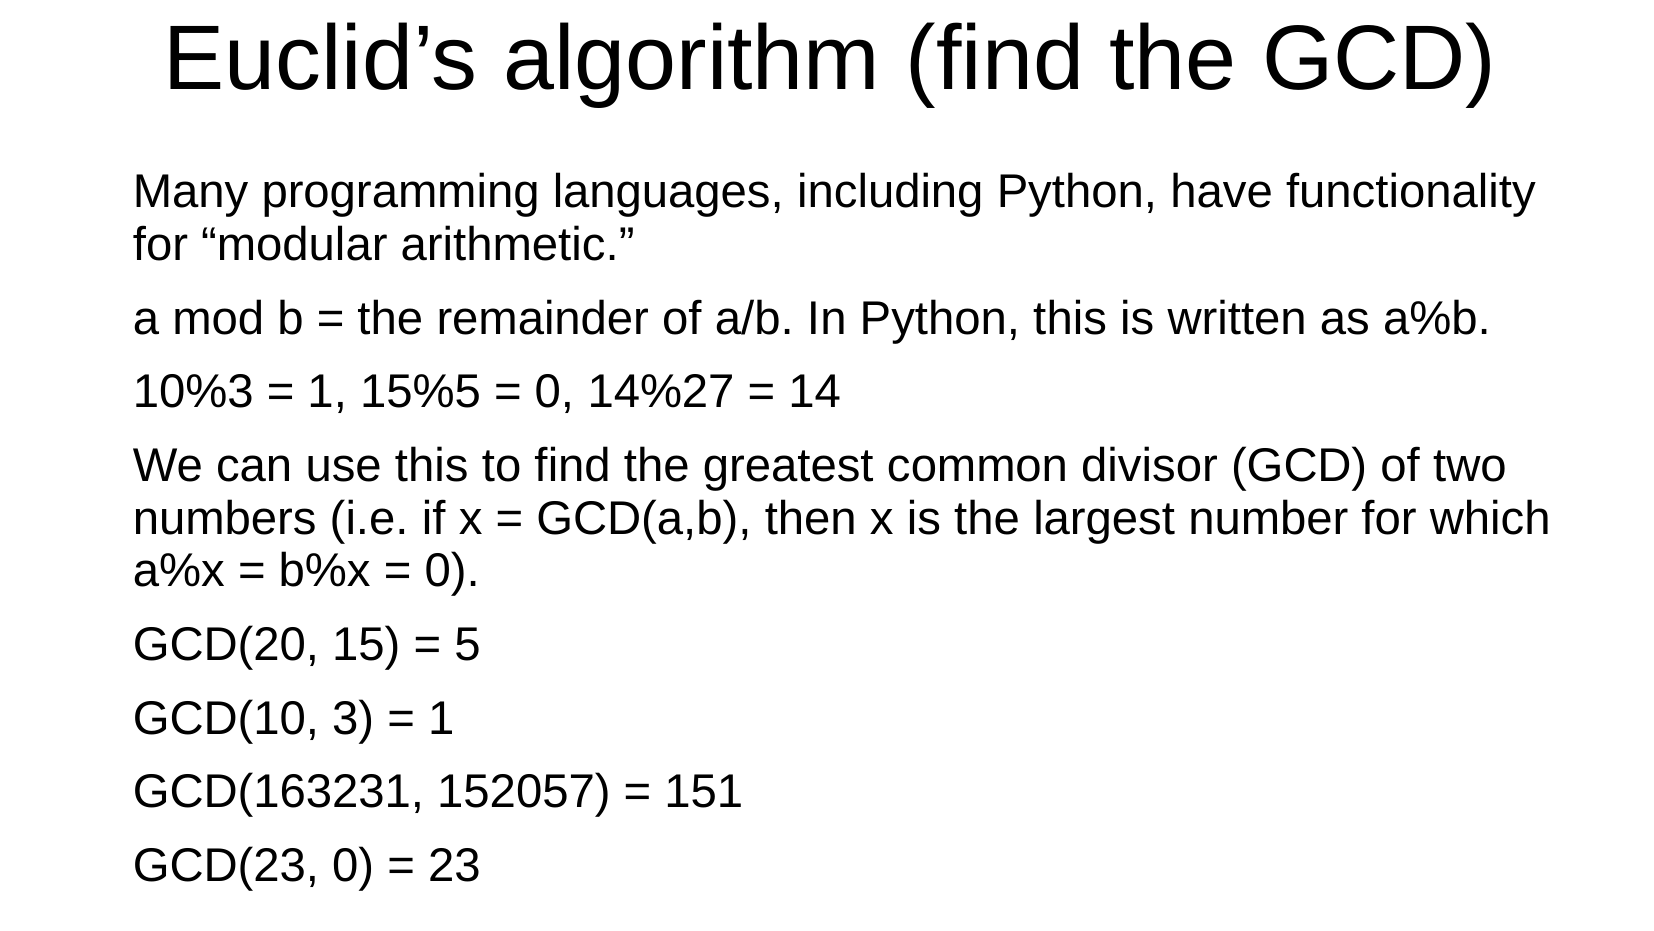

# Euclid’s algorithm (find the GCD)
Many programming languages, including Python, have functionality for “modular arithmetic.”
a mod b = the remainder of a/b. In Python, this is written as a%b.
10%3 = 1, 15%5 = 0, 14%27 = 14
We can use this to find the greatest common divisor (GCD) of two numbers (i.e. if x = GCD(a,b), then x is the largest number for which a%x = b%x = 0).
GCD(20, 15) = 5
GCD(10, 3) = 1
GCD(163231, 152057) = 151
GCD(23, 0) = 23